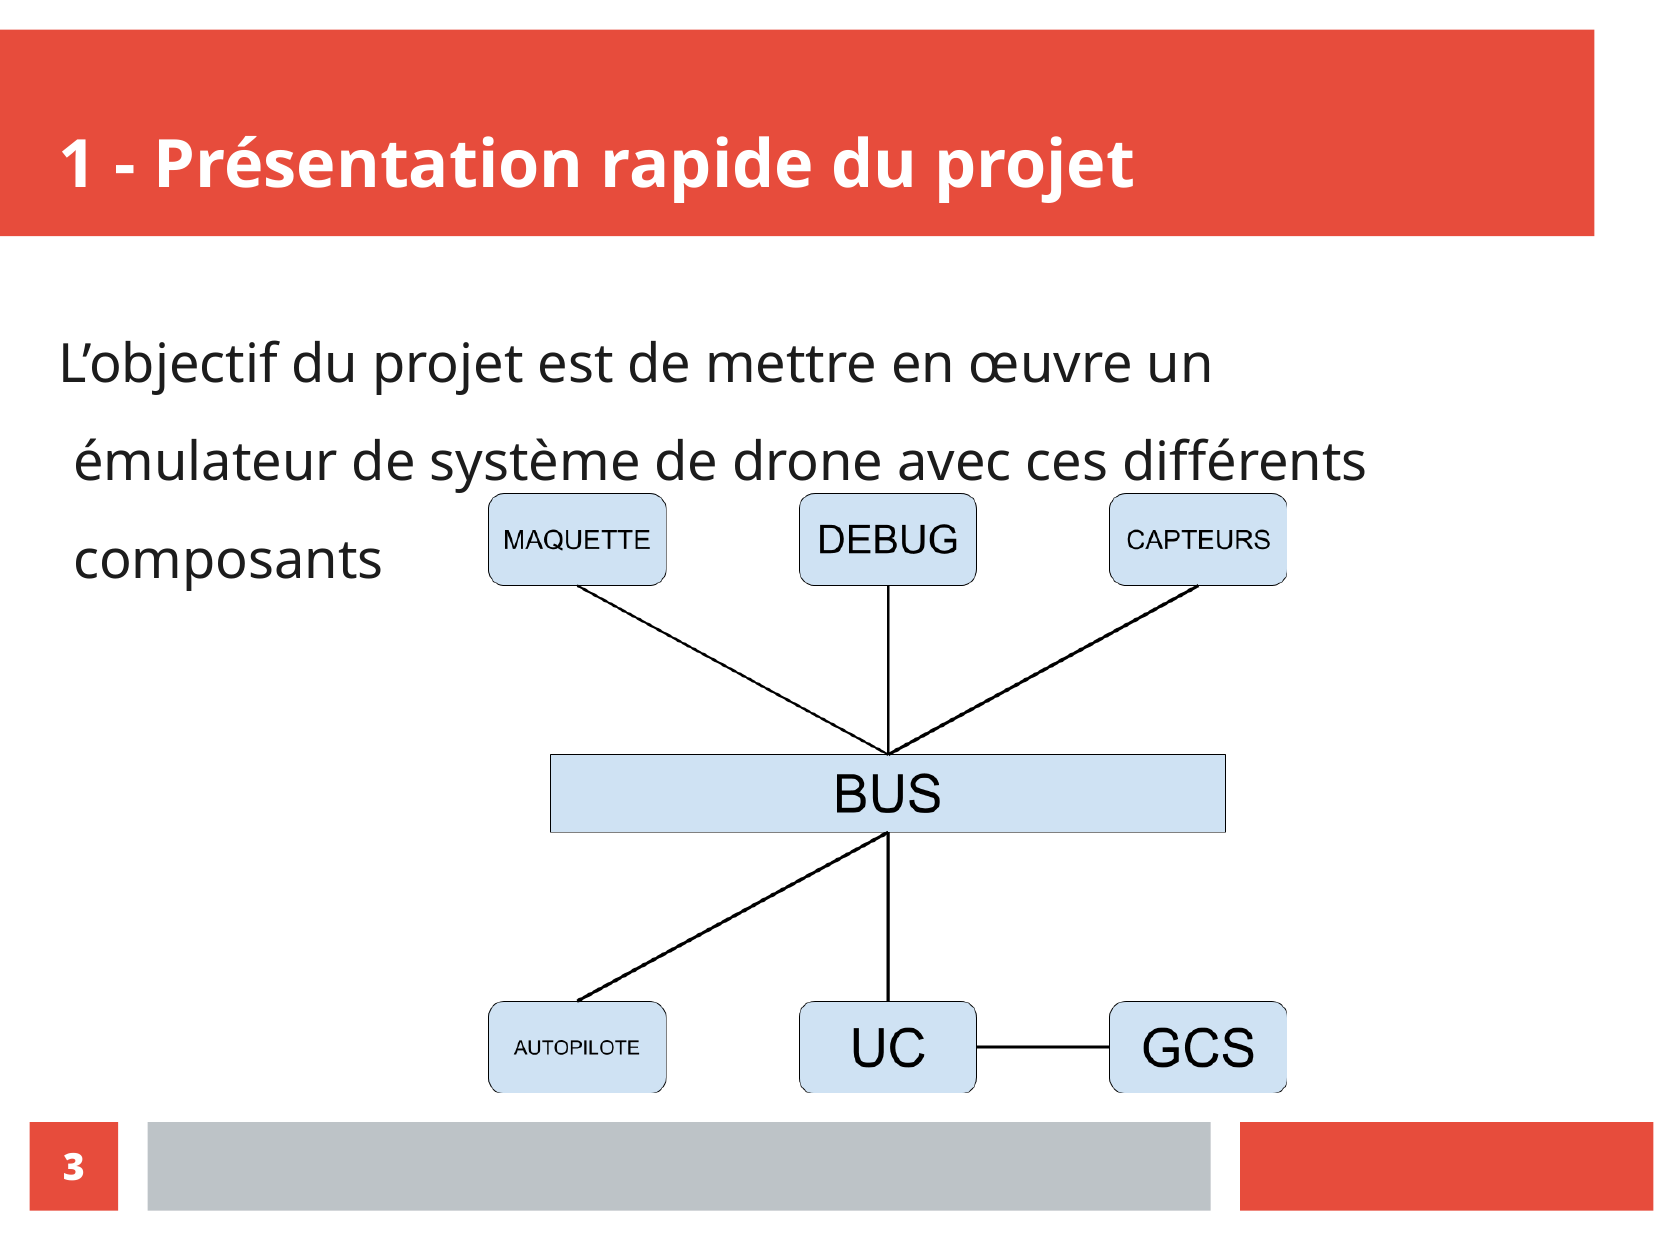

# 1 - Présentation rapide du projet
L’objectif du projet est de mettre en œuvre un
 émulateur de système de drone avec ces différents
 composants
3